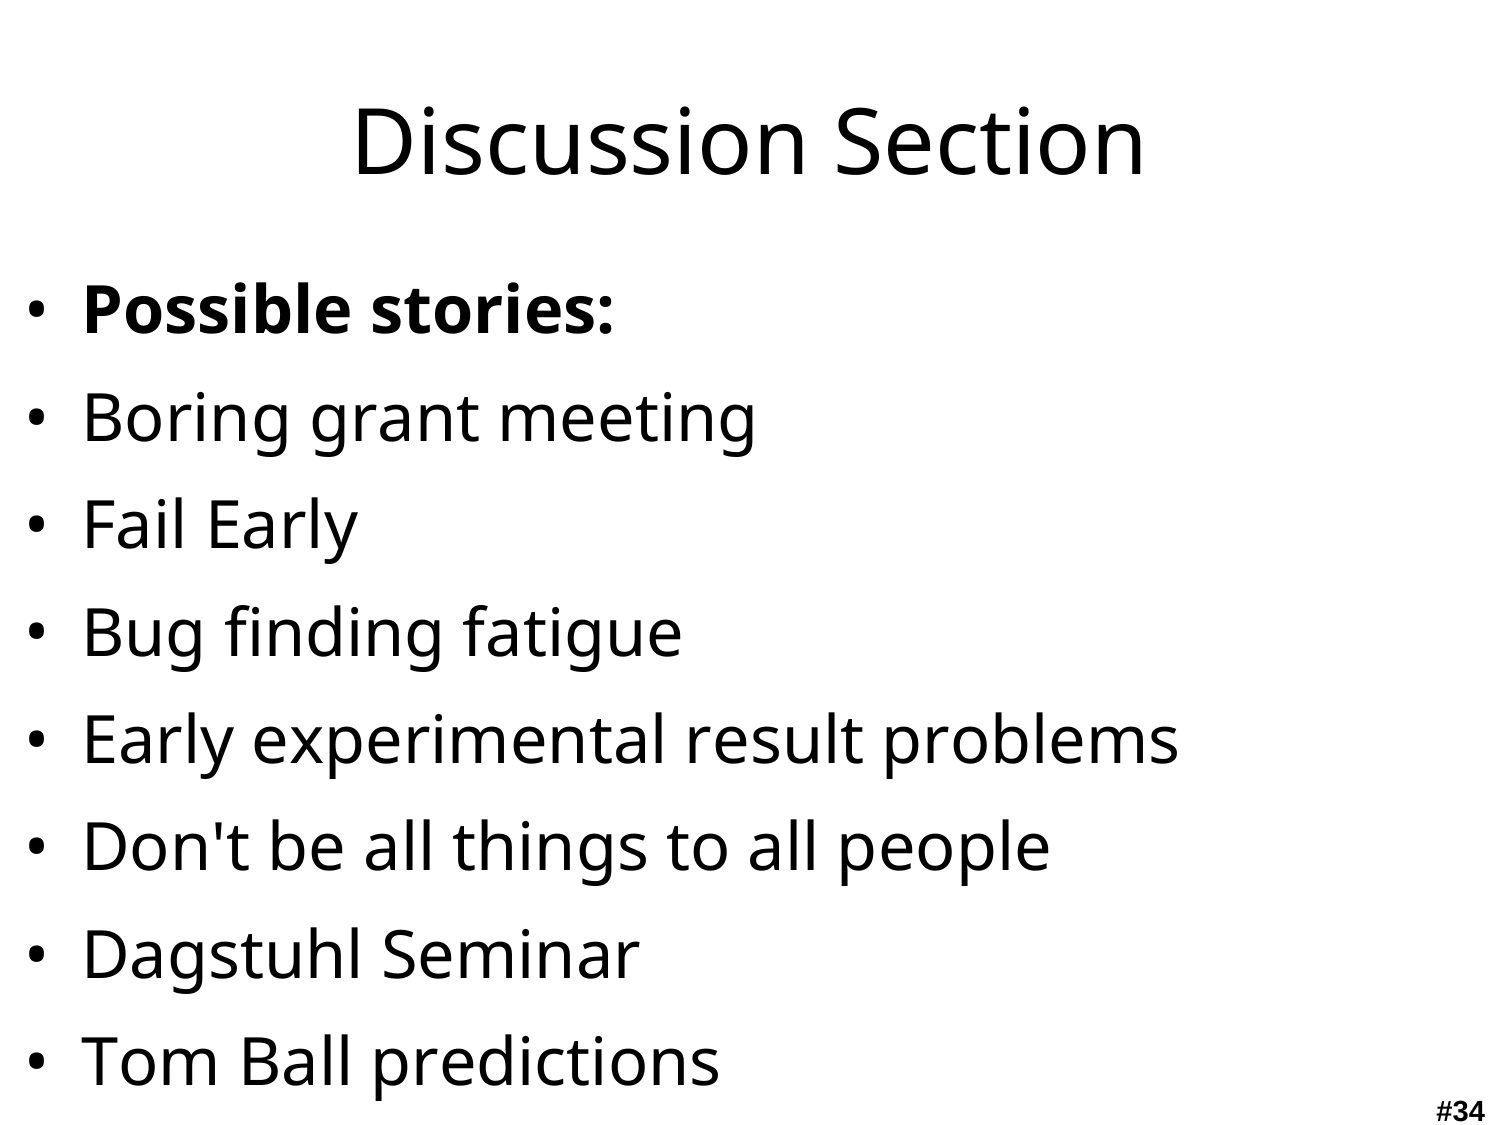

# Discussion Section
Possible stories:
Boring grant meeting
Fail Early
Bug finding fatigue
Early experimental result problems
Don't be all things to all people
Dagstuhl Seminar
Tom Ball predictions
34